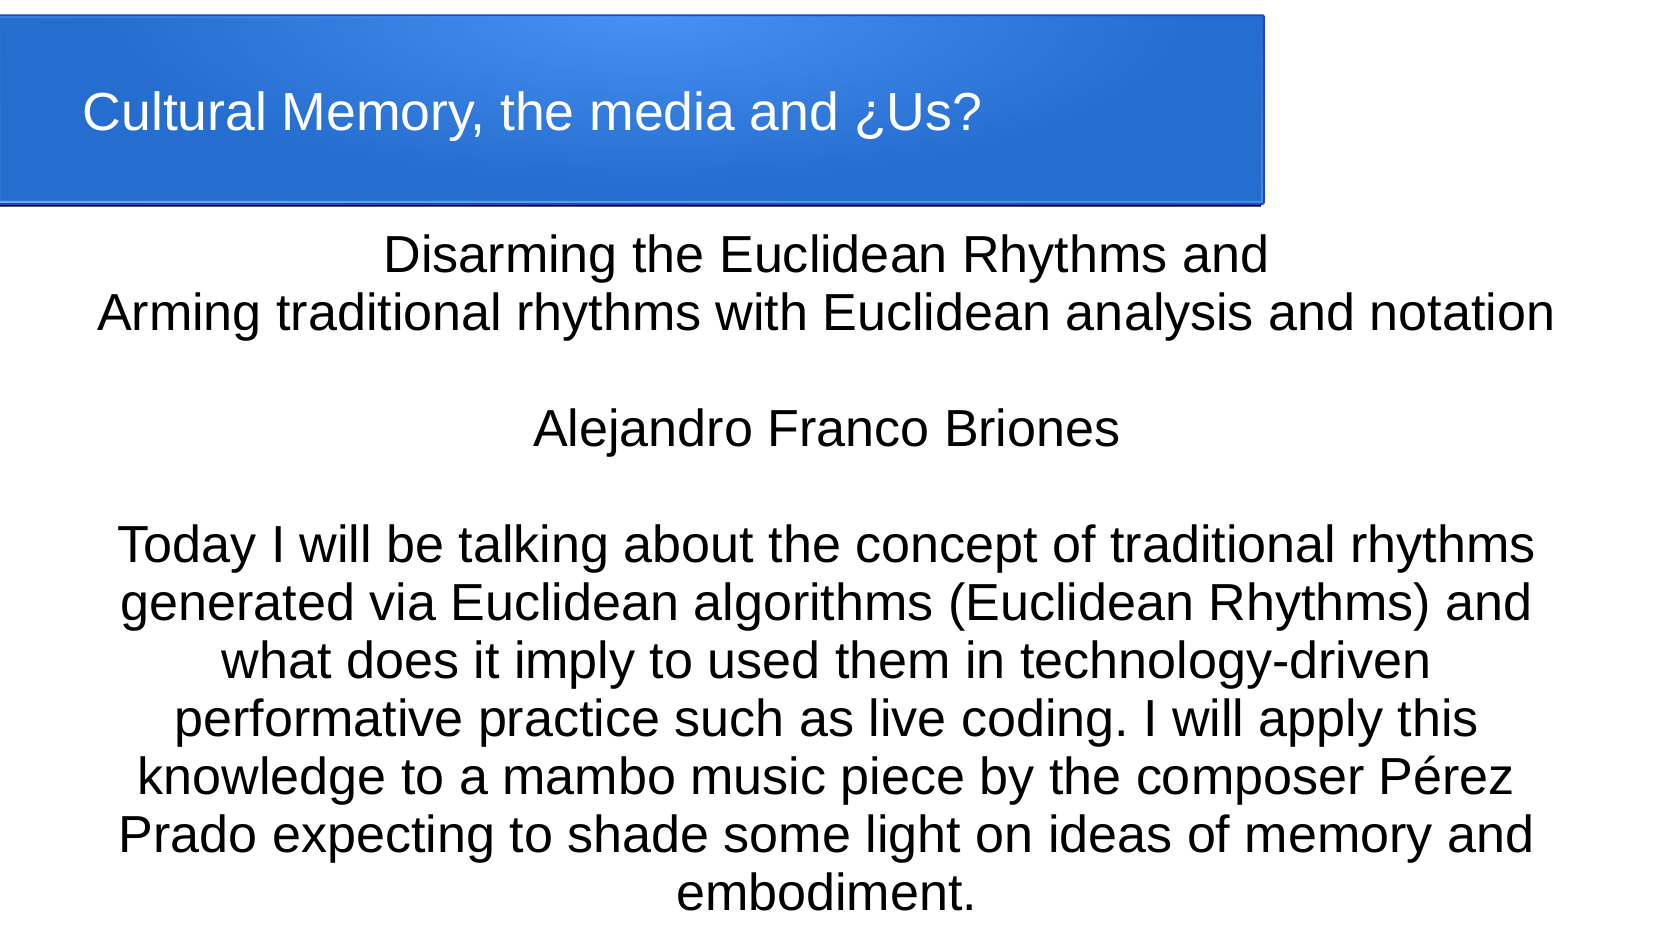

# Cultural Memory, the media and ¿Us?
Disarming the Euclidean Rhythms and
Arming traditional rhythms with Euclidean analysis and notation
Alejandro Franco Briones
Today I will be talking about the concept of traditional rhythms generated via Euclidean algorithms (Euclidean Rhythms) and what does it imply to used them in technology-driven performative practice such as live coding. I will apply this knowledge to a mambo music piece by the composer Pérez Prado expecting to shade some light on ideas of memory and embodiment.